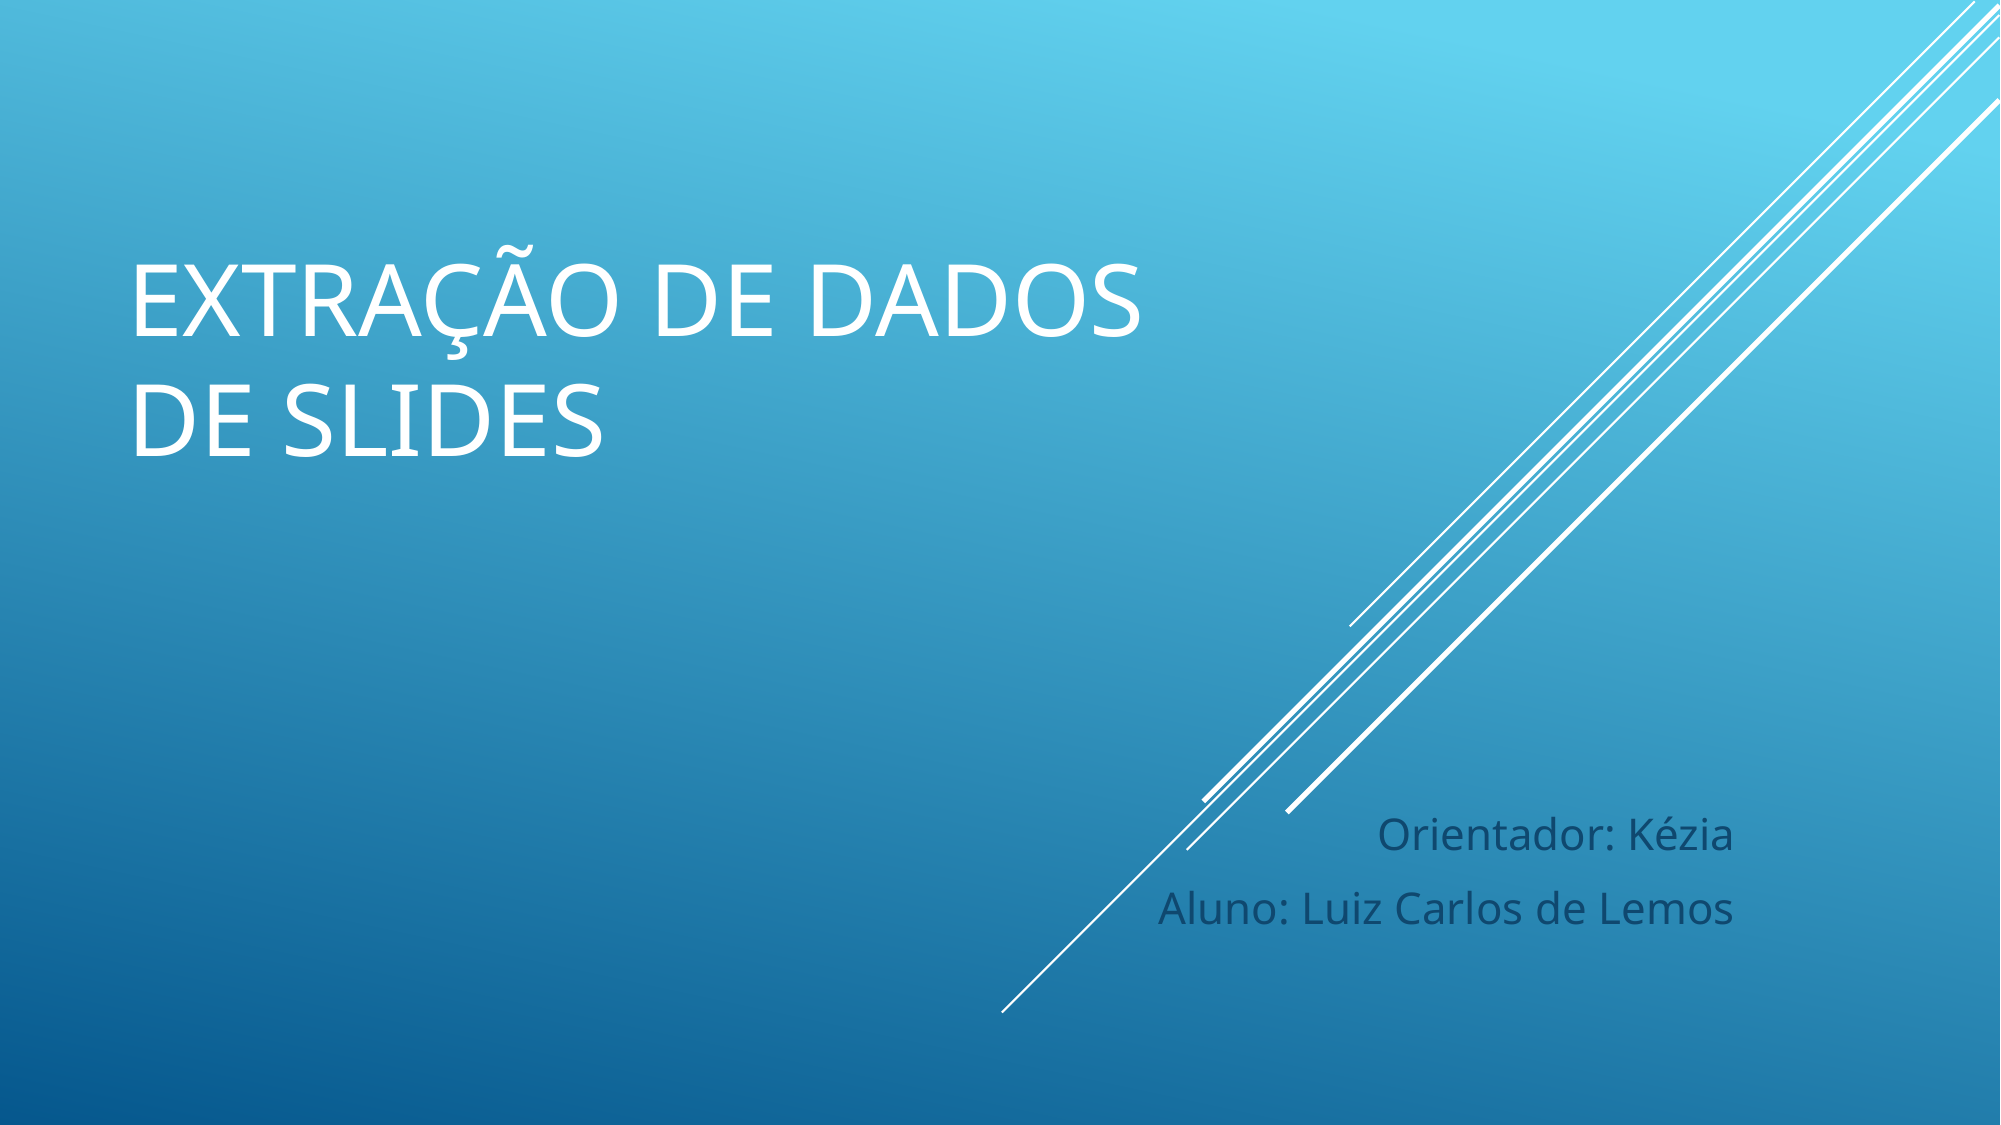

# EXTRAÇÃO DE DADOS DE SLIDES
Orientador: Kézia
Aluno: Luiz Carlos de Lemos